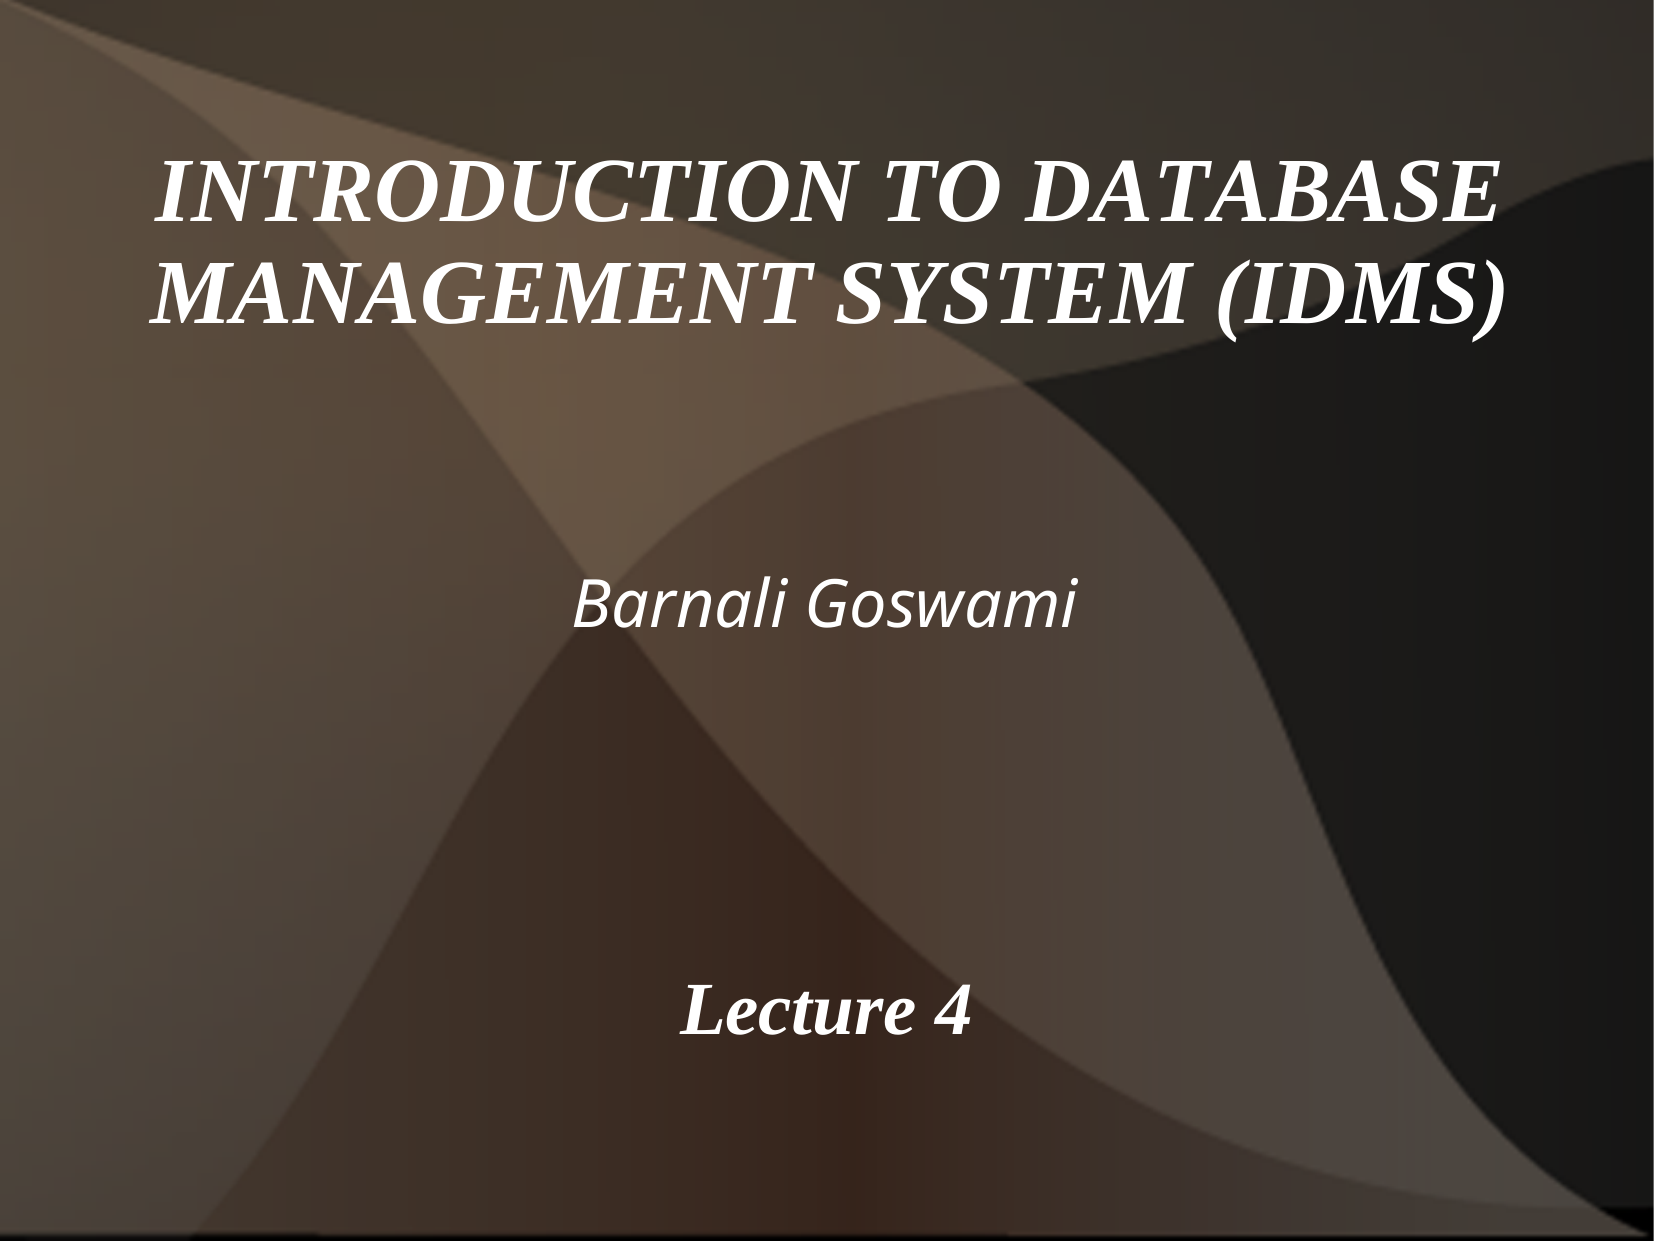

# INTRODUCTION TO DATABASE MANAGEMENT SYSTEM (IDMS)
Barnali Goswami
Lecture 4